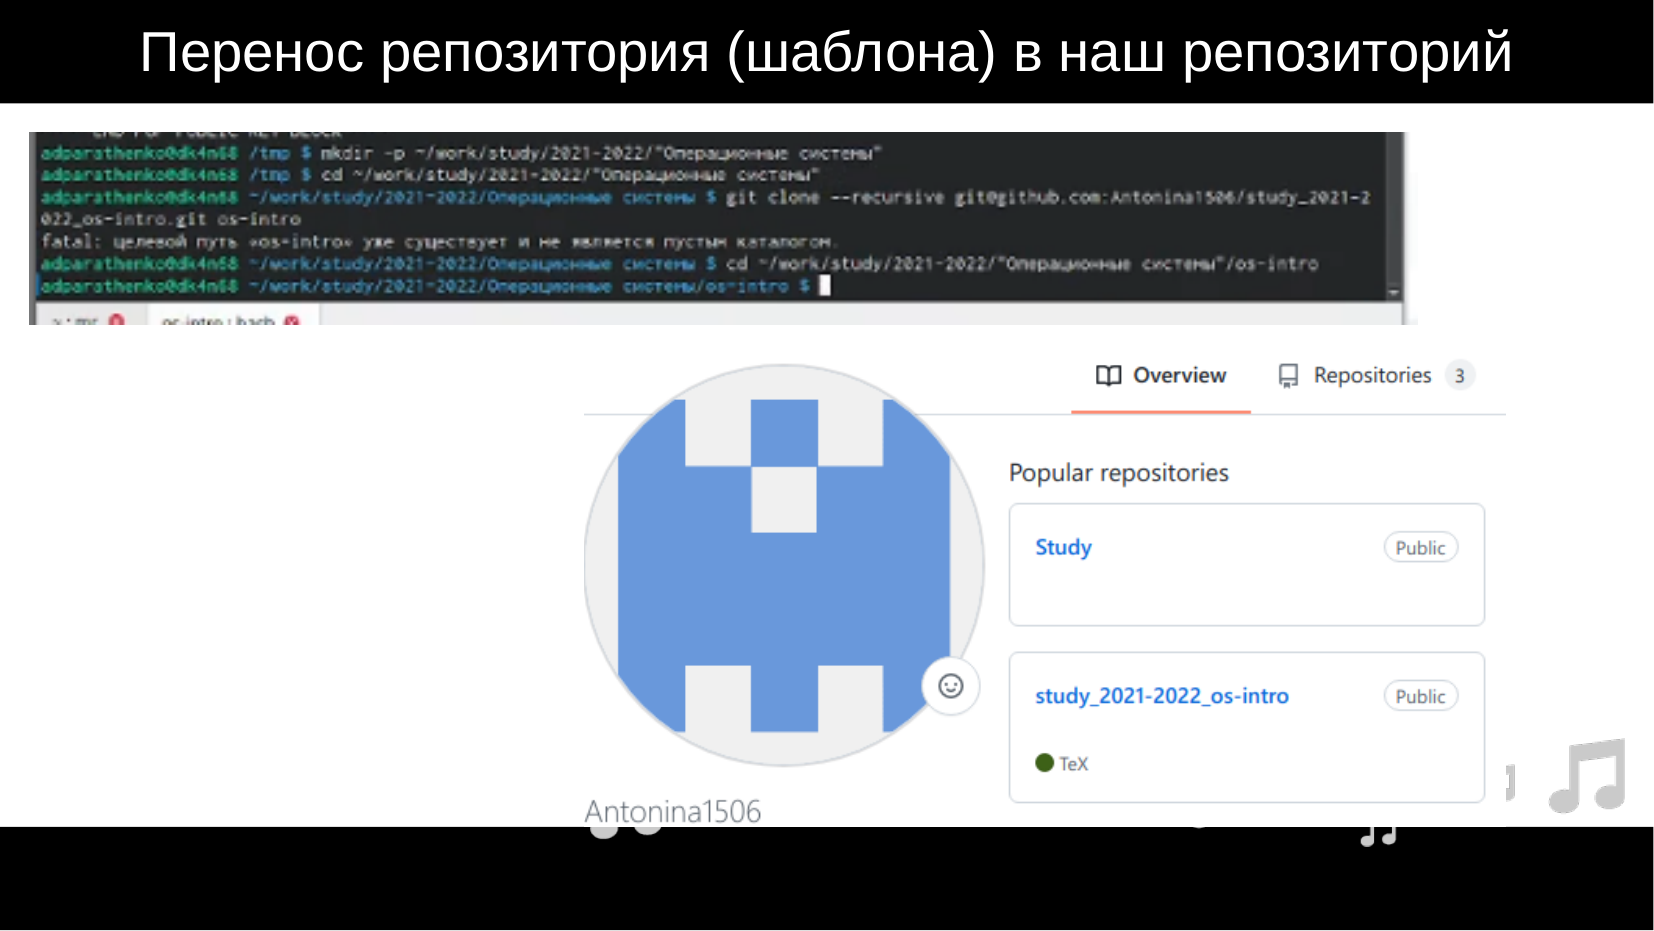

# Перенос репозитория (шаблона) в наш репозиторий